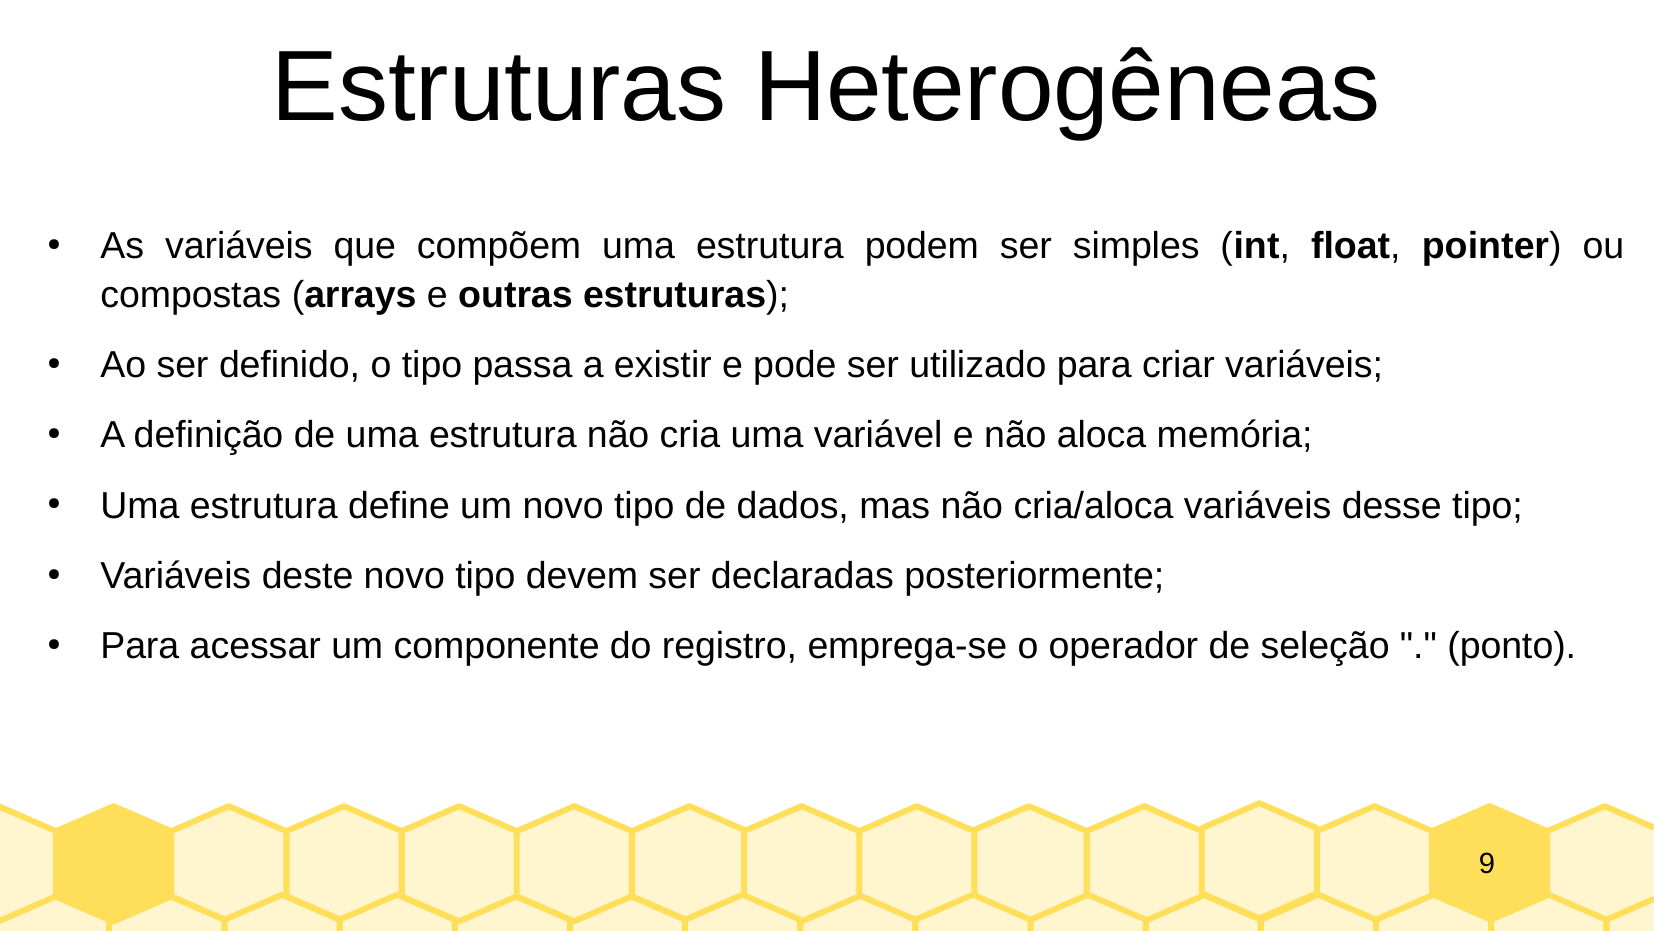

# Estruturas Heterogêneas
As variáveis que compõem uma estrutura podem ser simples (int, float, pointer) ou compostas (arrays e outras estruturas);
Ao ser definido, o tipo passa a existir e pode ser utilizado para criar variáveis;
A definição de uma estrutura não cria uma variável e não aloca memória;
Uma estrutura define um novo tipo de dados, mas não cria/aloca variáveis desse tipo;
Variáveis deste novo tipo devem ser declaradas posteriormente;
Para acessar um componente do registro, emprega-se o operador de seleção "." (ponto).